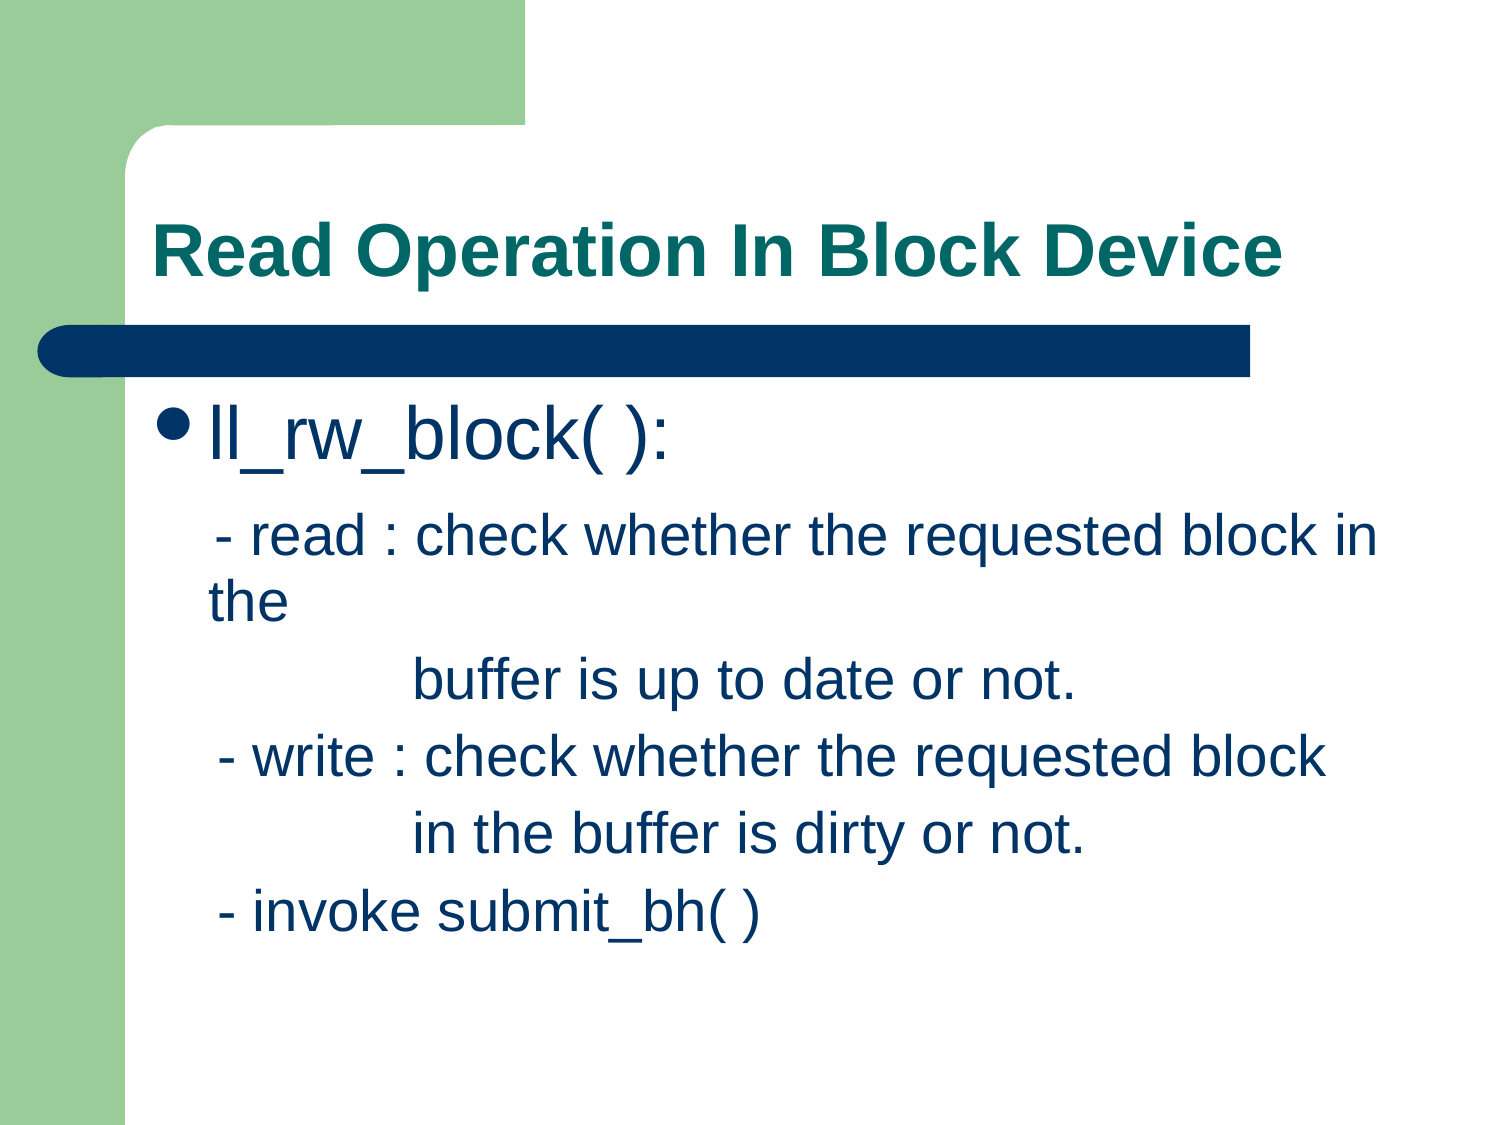

# Read Operation In Block Device
ll_rw_block( ):
 - read : check whether the requested block in the
 buffer is up to date or not.
 - write : check whether the requested block
 in the buffer is dirty or not.
 - invoke submit_bh( )